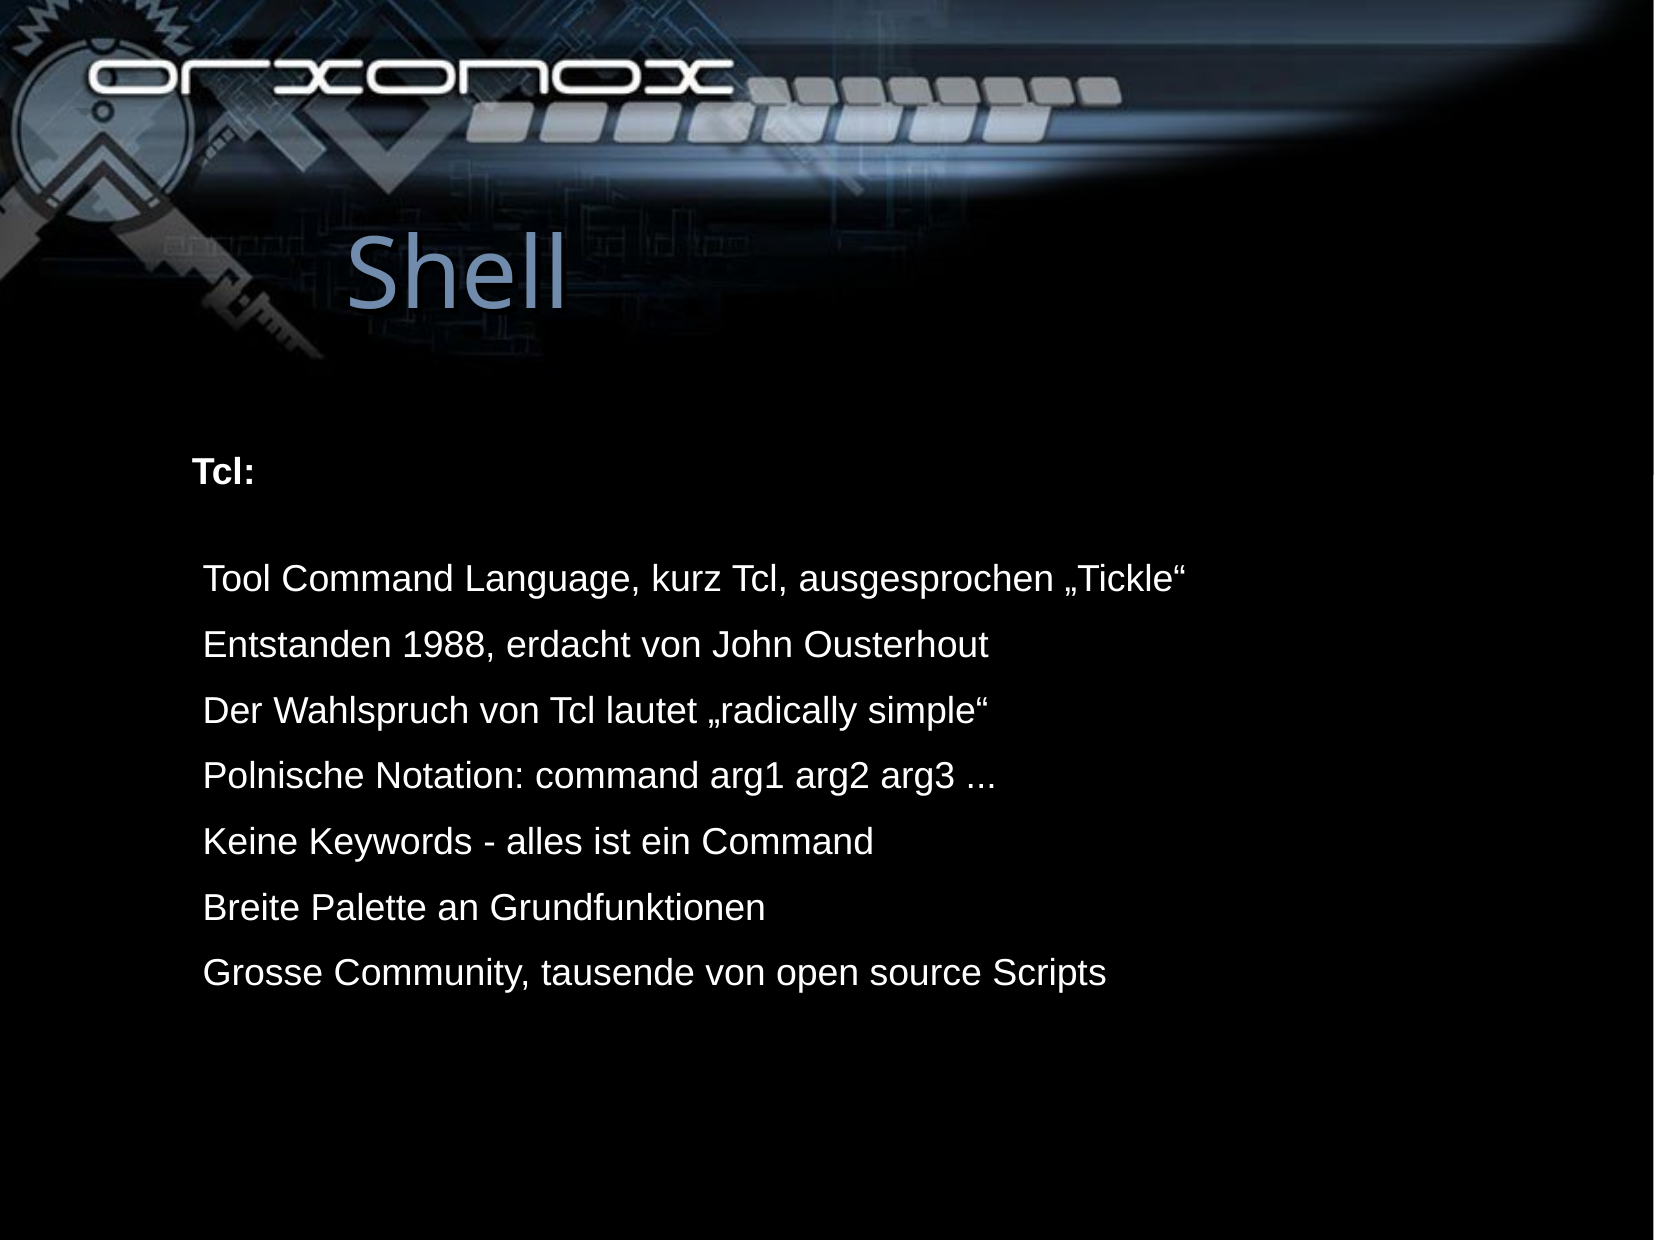

Shell
Tcl:
 Tool Command Language, kurz Tcl, ausgesprochen „Tickle“
 Entstanden 1988, erdacht von John Ousterhout
 Der Wahlspruch von Tcl lautet „radically simple“
 Polnische Notation: command arg1 arg2 arg3 ...
 Keine Keywords - alles ist ein Command
 Breite Palette an Grundfunktionen
 Grosse Community, tausende von open source Scripts